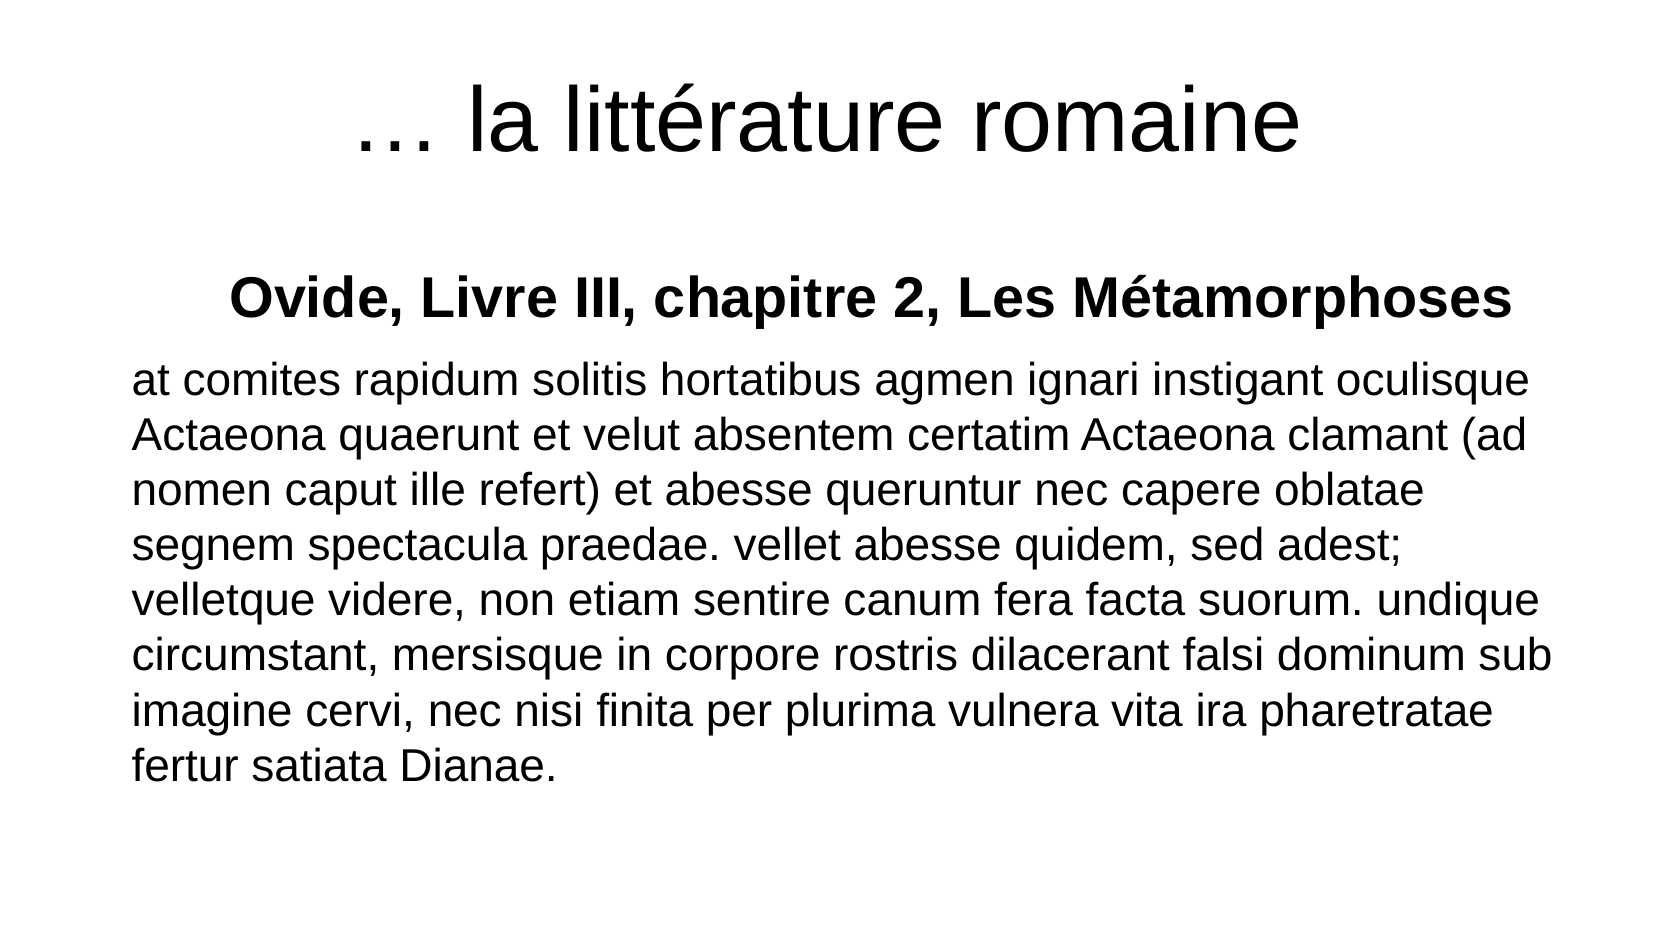

# … la littérature romaine
Ovide, Livre III, chapitre 2, Les Métamorphoses
at comites rapidum solitis hortatibus agmen ignari instigant oculisque Actaeona quaerunt et velut absentem certatim Actaeona clamant (ad nomen caput ille refert) et abesse queruntur nec capere oblatae segnem spectacula praedae. vellet abesse quidem, sed adest; velletque videre, non etiam sentire canum fera facta suorum. undique circumstant, mersisque in corpore rostris dilacerant falsi dominum sub imagine cervi, nec nisi finita per plurima vulnera vita ira pharetratae fertur satiata Dianae.